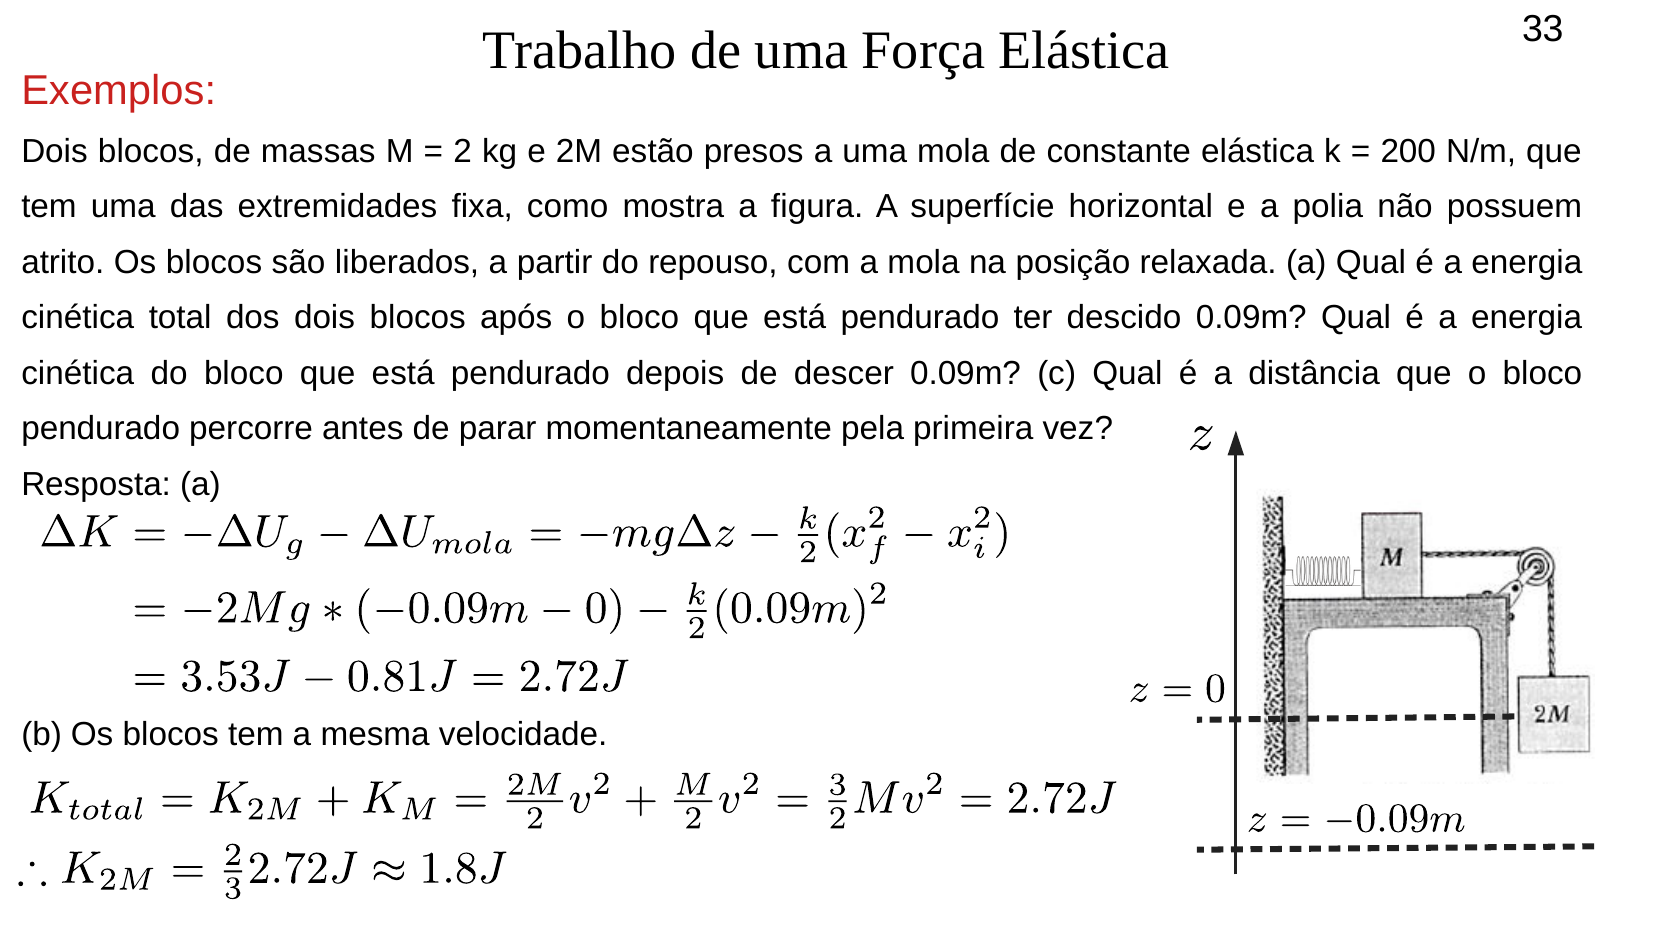

Trabalho de uma Força Elástica
Exemplos:
Dois blocos, de massas M = 2 kg e 2M estão presos a uma mola de constante elástica k = 200 N/m, que tem uma das extremidades fixa, como mostra a figura. A superfície horizontal e a polia não possuem atrito. Os blocos são liberados, a partir do repouso, com a mola na posição relaxada. (a) Qual é a energia cinética total dos dois blocos após o bloco que está pendurado ter descido 0.09m? Qual é a energia cinética do bloco que está pendurado depois de descer 0.09m? (c) Qual é a distância que o bloco pendurado percorre antes de parar momentaneamente pela primeira vez?
Resposta: (a)
(b) Os blocos tem a mesma velocidade.